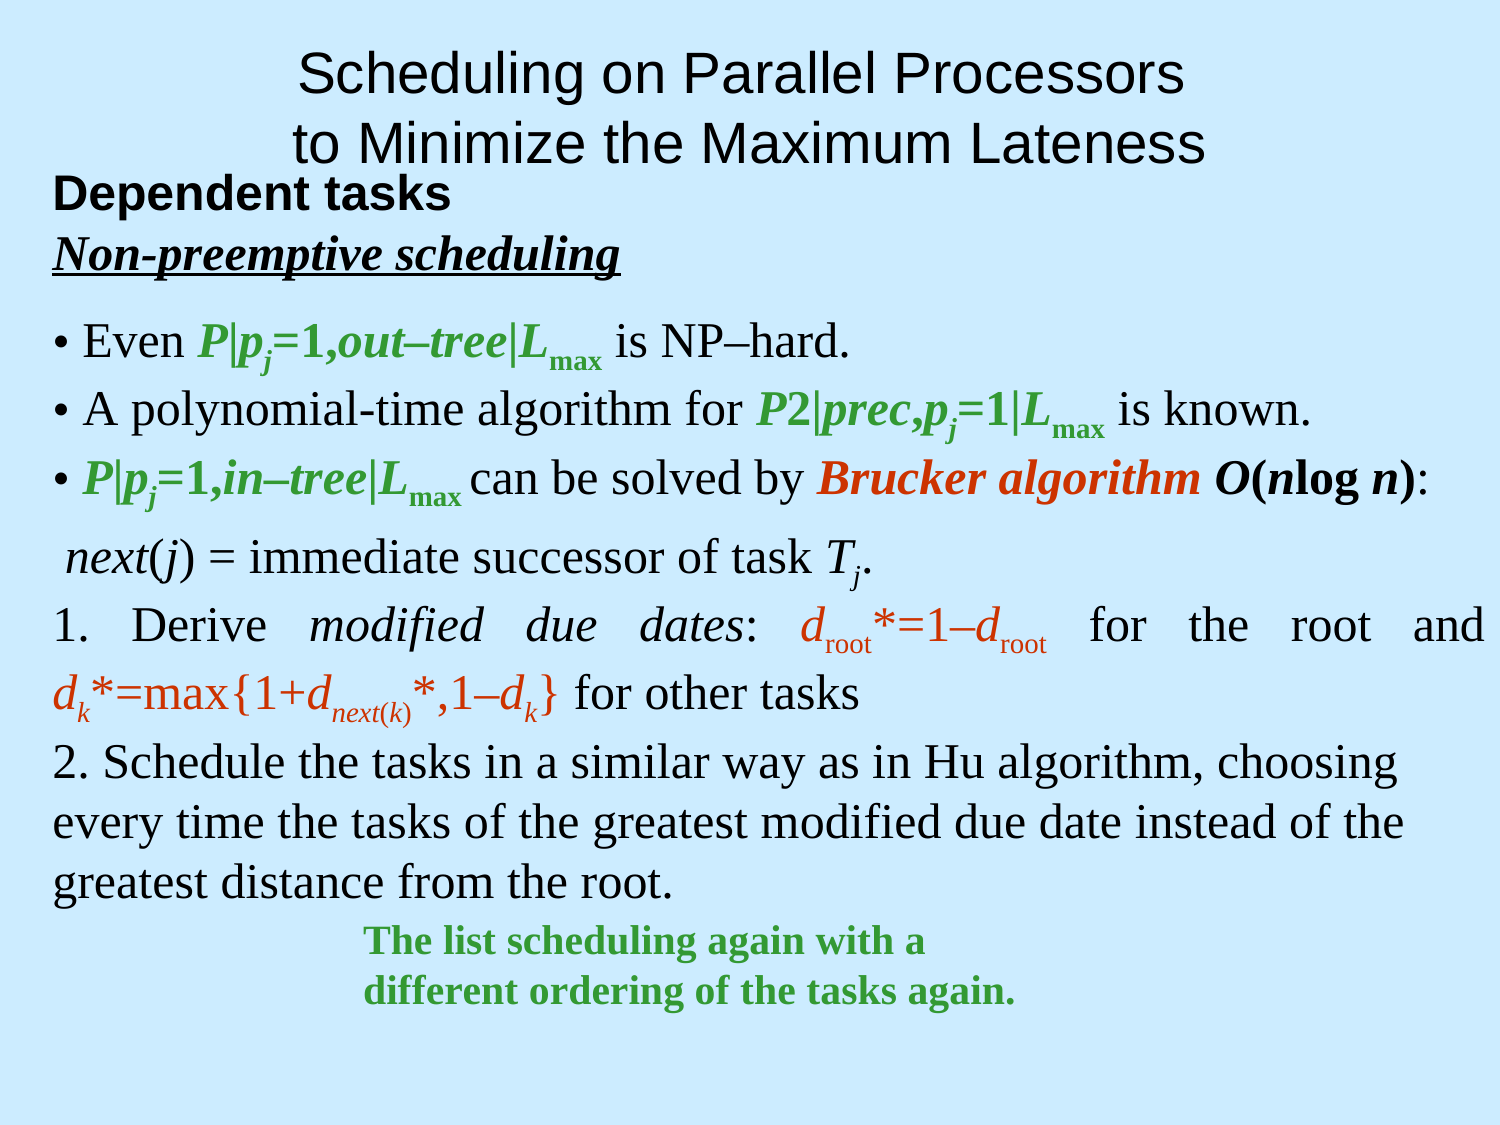

# Scheduling on Parallel Processors to Minimize the Maximum Lateness
Dependent tasks
Non-preemptive scheduling
 Even P|pj=1,out–tree|Lmax is NP–hard.
 A polynomial-time algorithm for P2|prec,pj=1|Lmax is known.
 P|pj=1,in–tree|Lmax can be solved by Brucker algorithm O(nlog n):
 next(j) = immediate successor of task Tj.
1. Derive modified due dates: droot*=1–droot for the root and dk*=max{1+dnext(k)*,1–dk} for other tasks
2. Schedule the tasks in a similar way as in Hu algorithm, choosing every time the tasks of the greatest modified due date instead of the greatest distance from the root.
The list scheduling again with a different ordering of the tasks again.